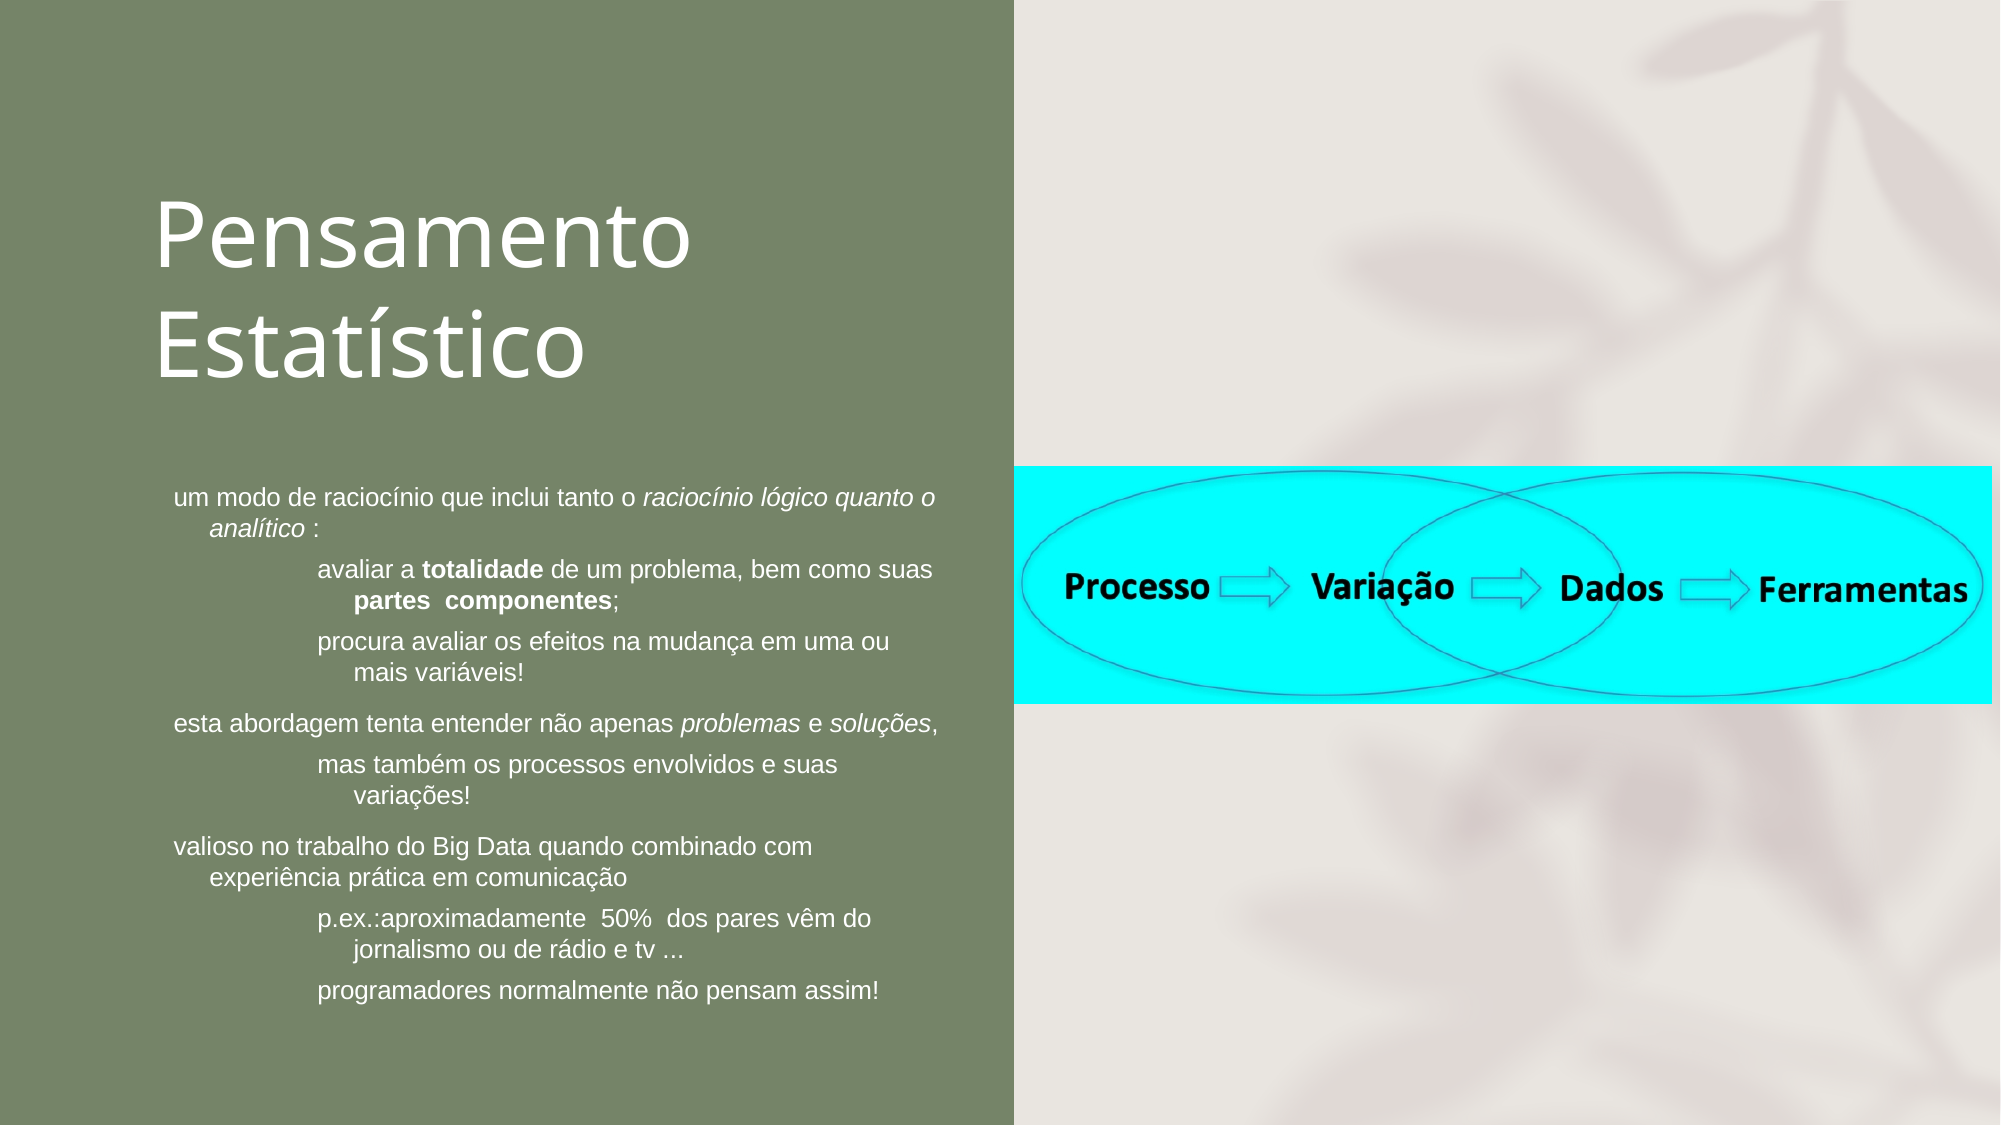

# Pensamento Estatístico
um modo de raciocínio que inclui tanto o raciocínio lógico quanto o analítico :
avaliar a totalidade de um problema, bem como suas partes componentes;
procura avaliar os efeitos na mudança em uma ou mais variáveis!
esta abordagem tenta entender não apenas problemas e soluções,
mas também os processos envolvidos e suas variações!
valioso no trabalho do Big Data quando combinado com experiência prática em comunicação
p.ex.:aproximadamente 50% dos pares vêm do jornalismo ou de rádio e tv ...
programadores normalmente não pensam assim!